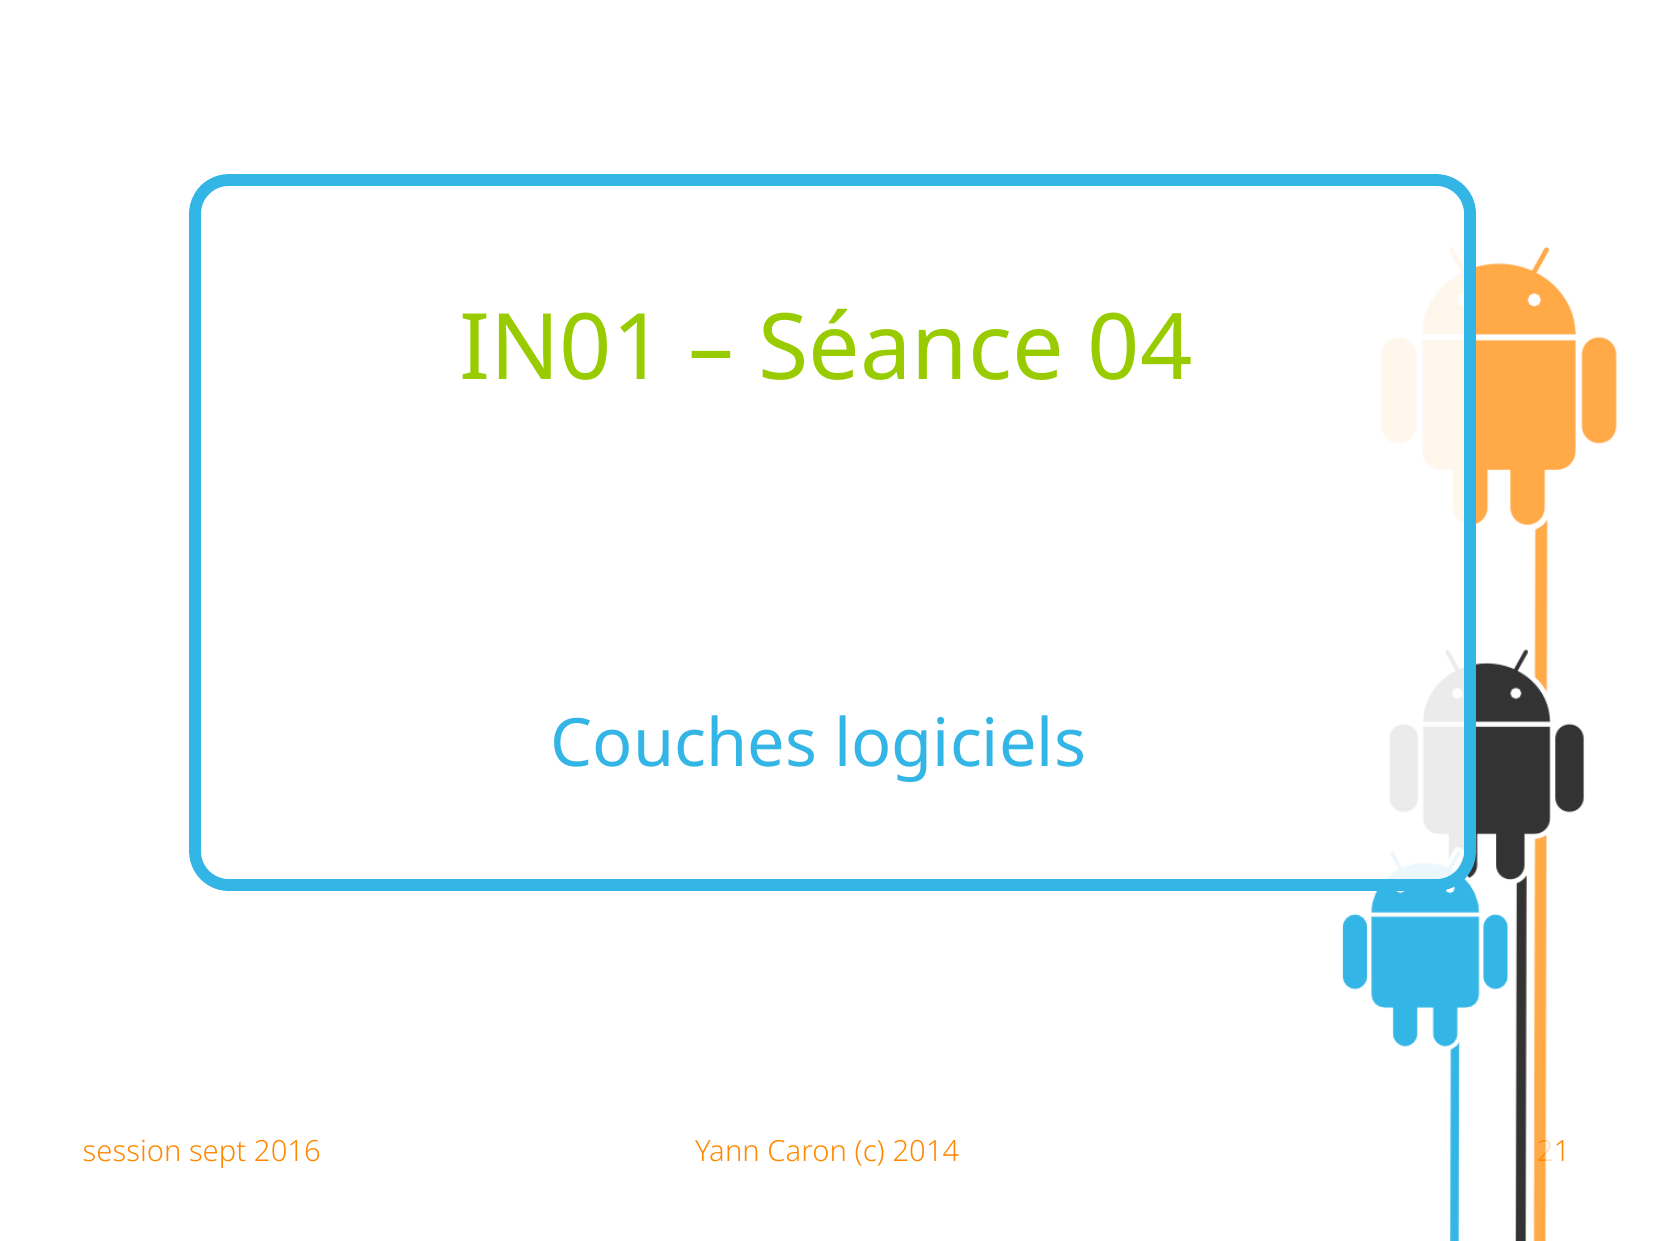

# IN01 – Séance 04
Couches logiciels
session sept 2016
Yann Caron (c) 2014
21